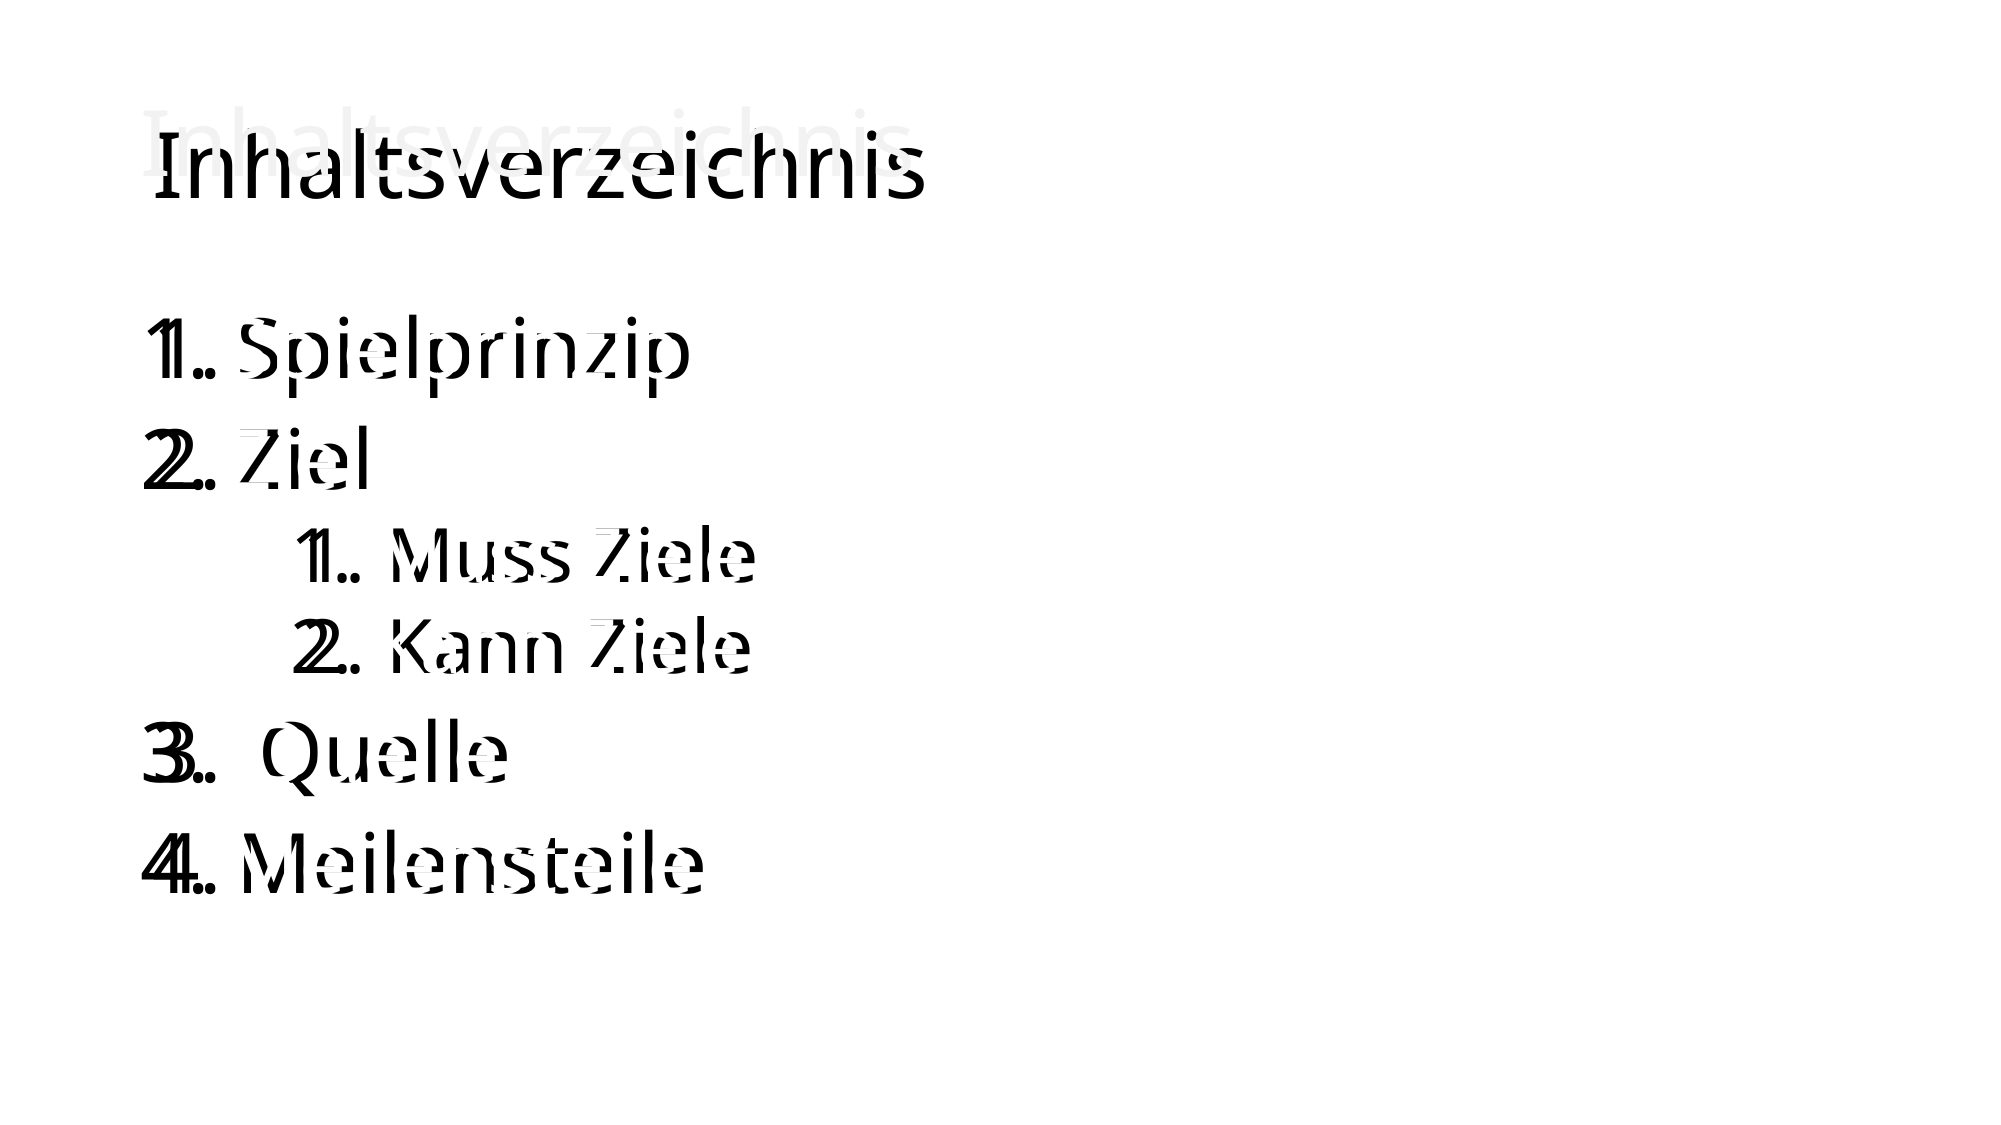

Inhaltsverzeichnis
Inhaltsverzeichnis
Spielprinzip
Ziel
Muss Ziele
Kann Ziele
 Quelle
Meilensteile
# Spielprinzip
Ziel
Muss Ziele
Kann Ziele
 Quelle
Meilensteile